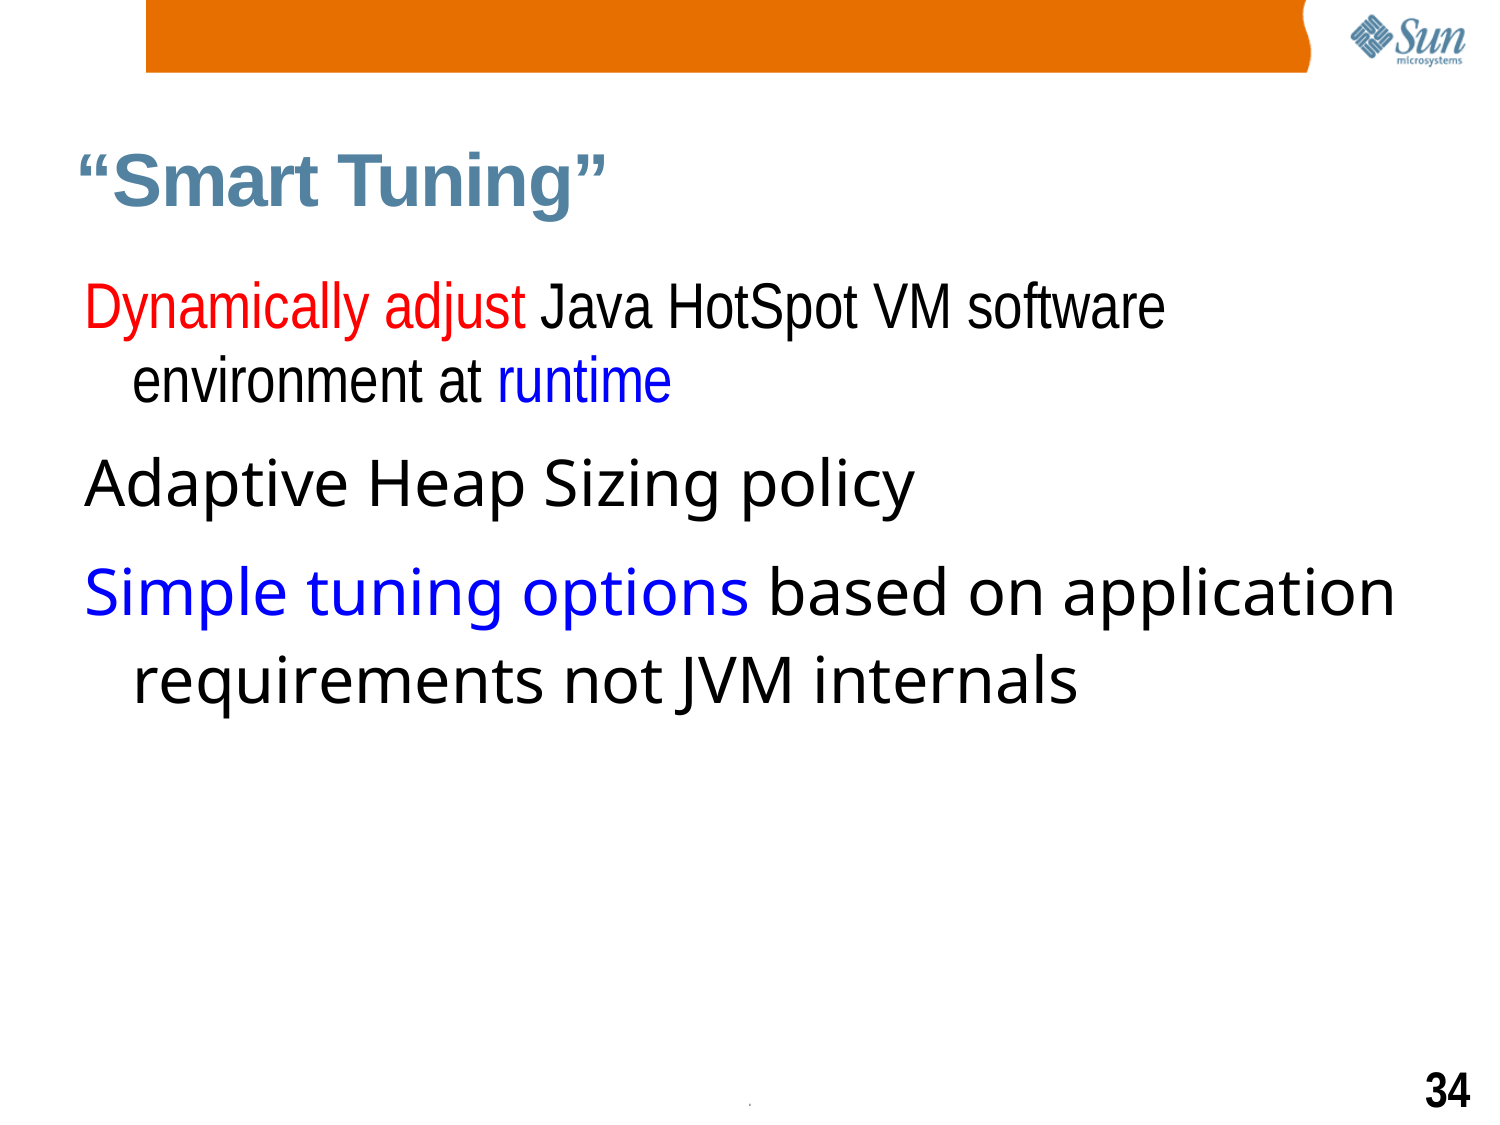

# “Smart Tuning”
Dynamically adjust Java HotSpot VM software environment at runtime
Adaptive Heap Sizing policy
Simple tuning options based on application requirements not JVM internals